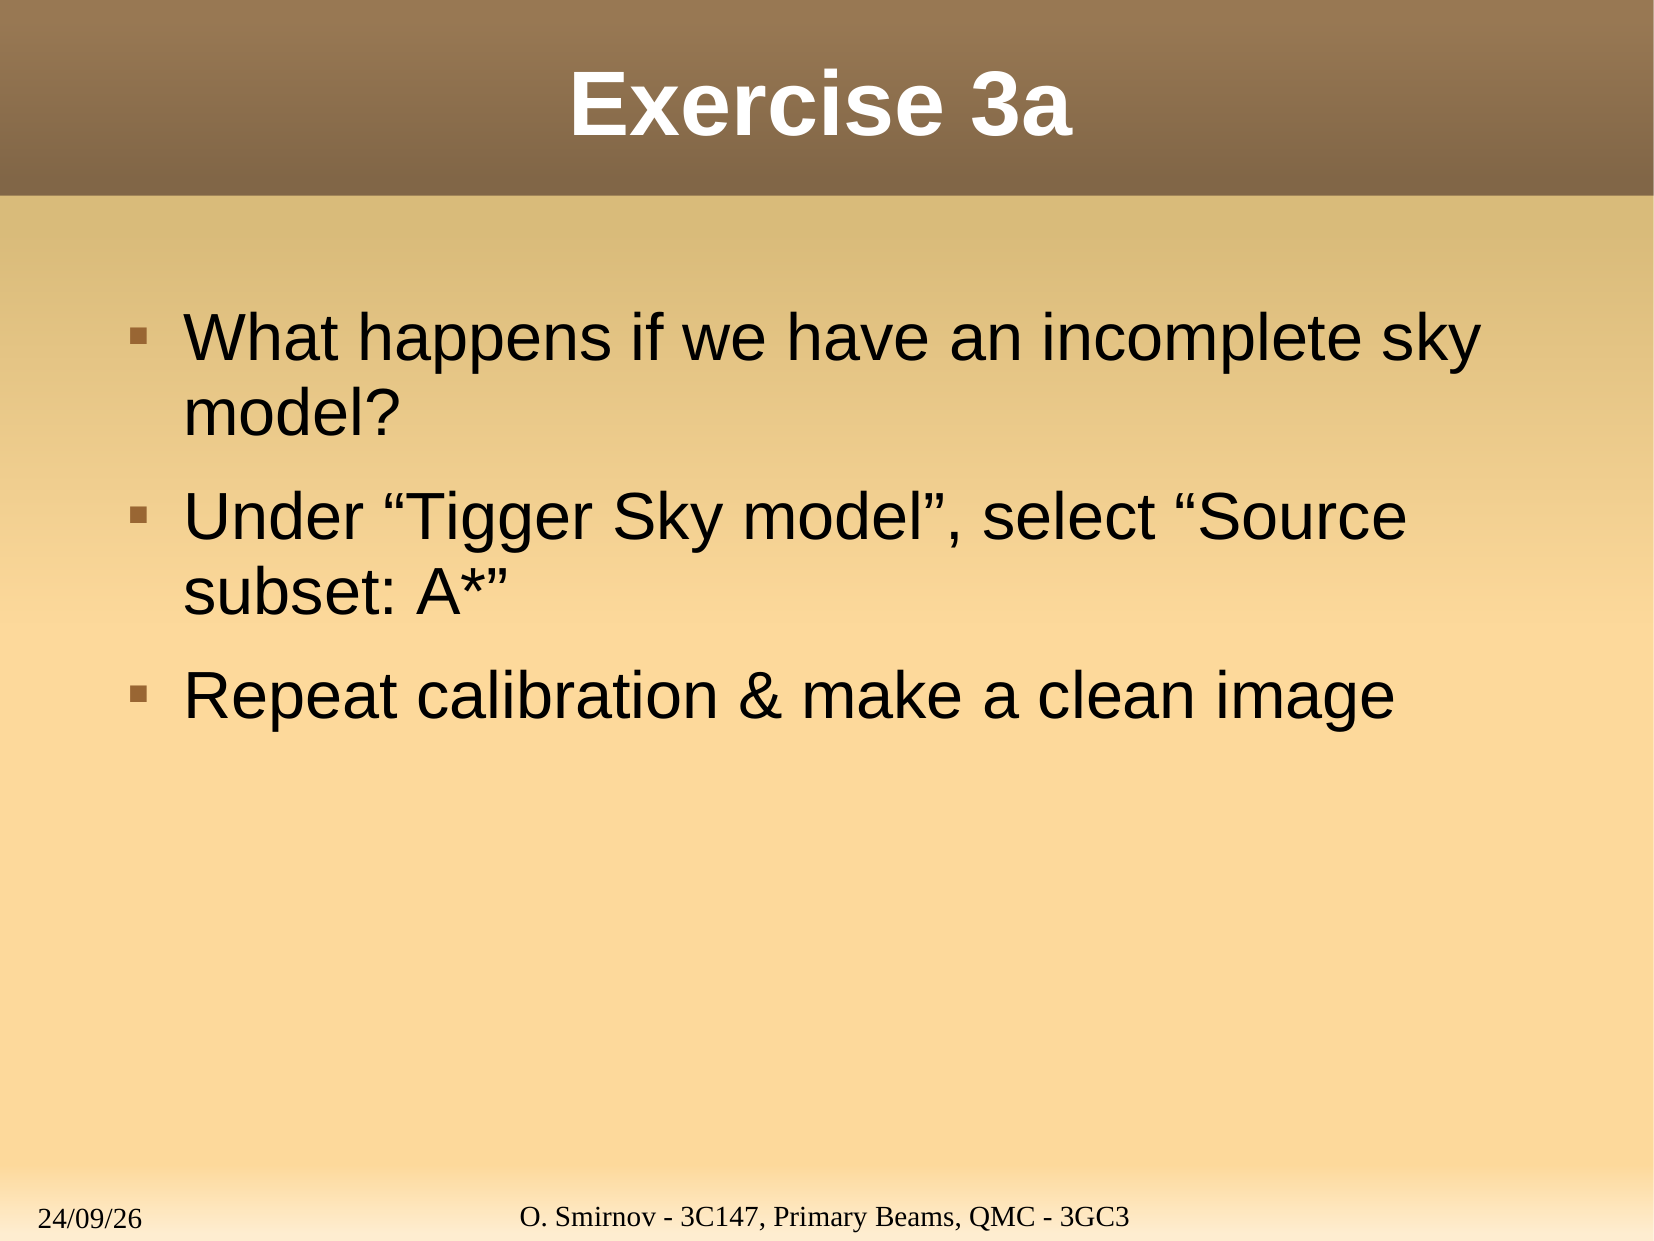

# Exercise 3a
What happens if we have an incomplete sky model?
Under “Tigger Sky model”, select “Source subset: A*”
Repeat calibration & make a clean image
O. Smirnov - 3C147, Primary Beams, QMC - 3GC3